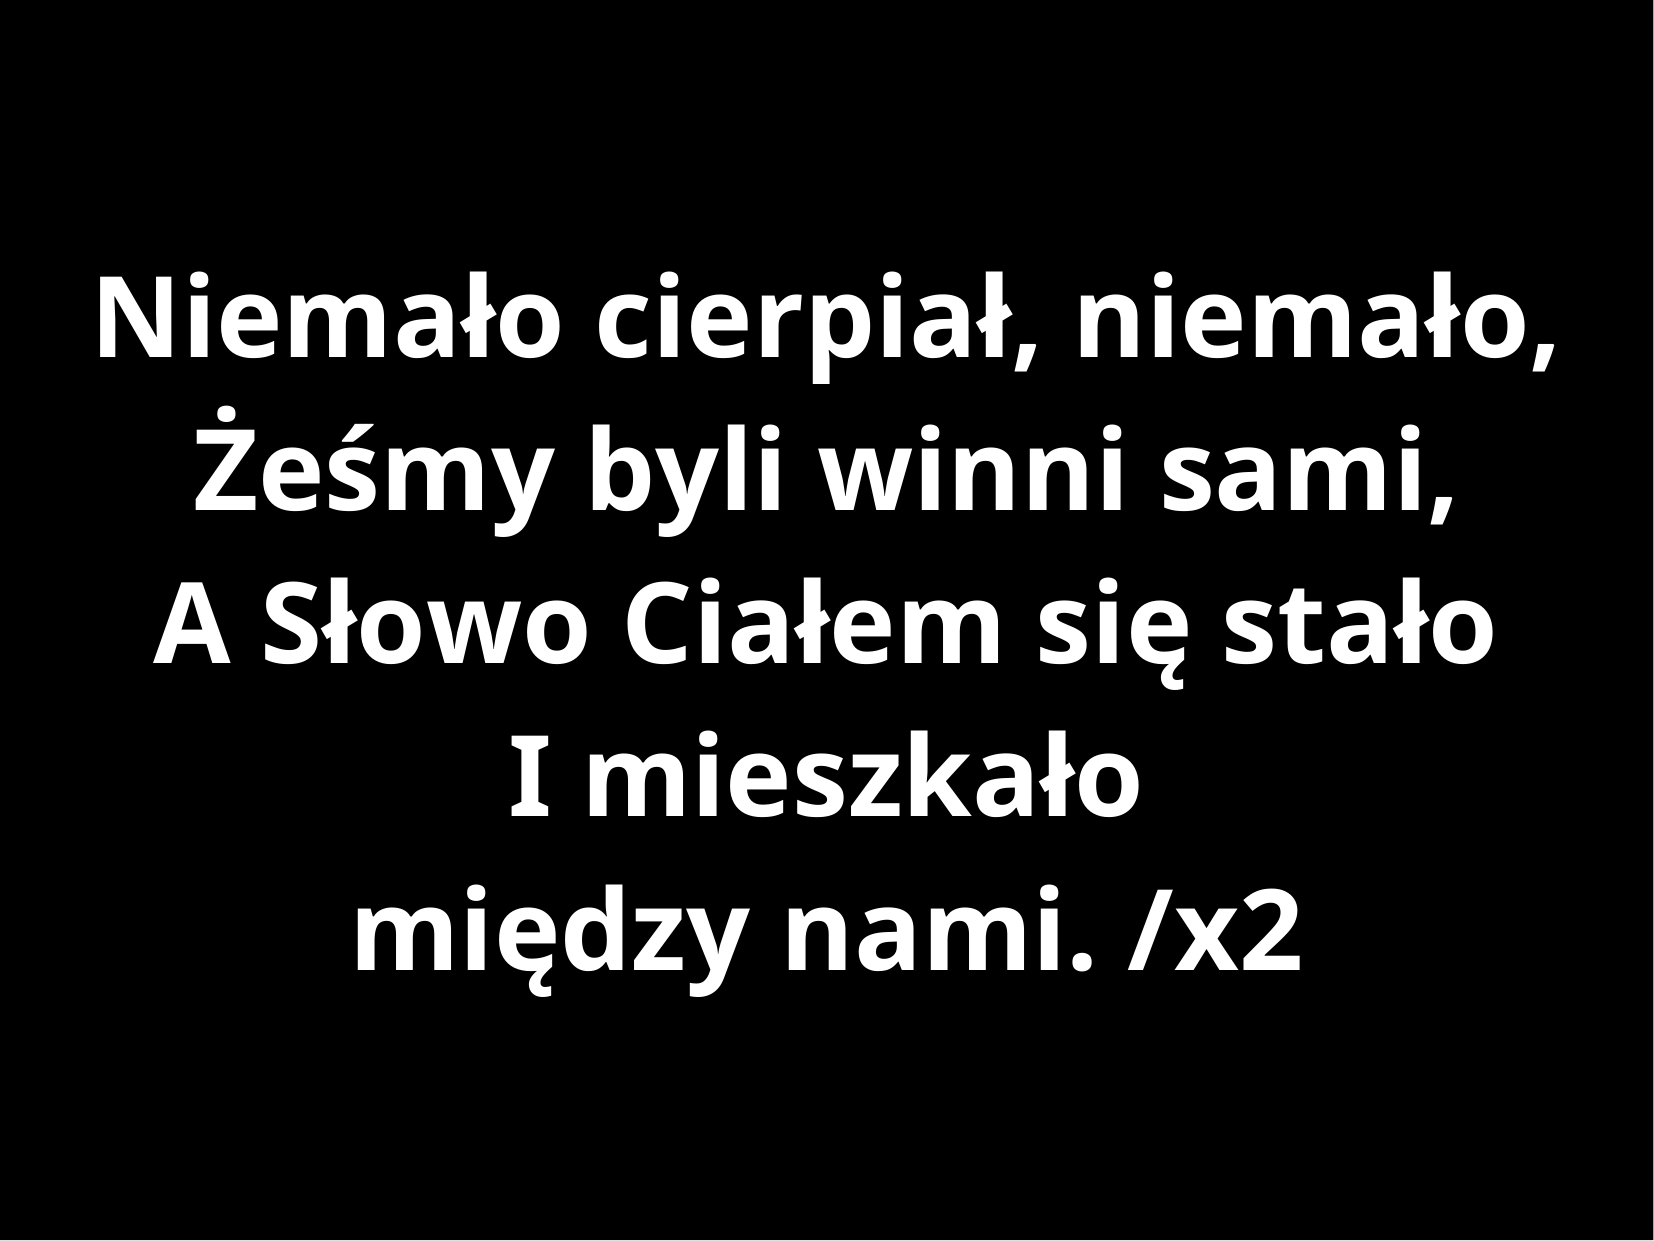

# Niemało cierpiał, niemało, Żeśmy byli winni sami, A Słowo Ciałem się stało I mieszkało między nami. /x2